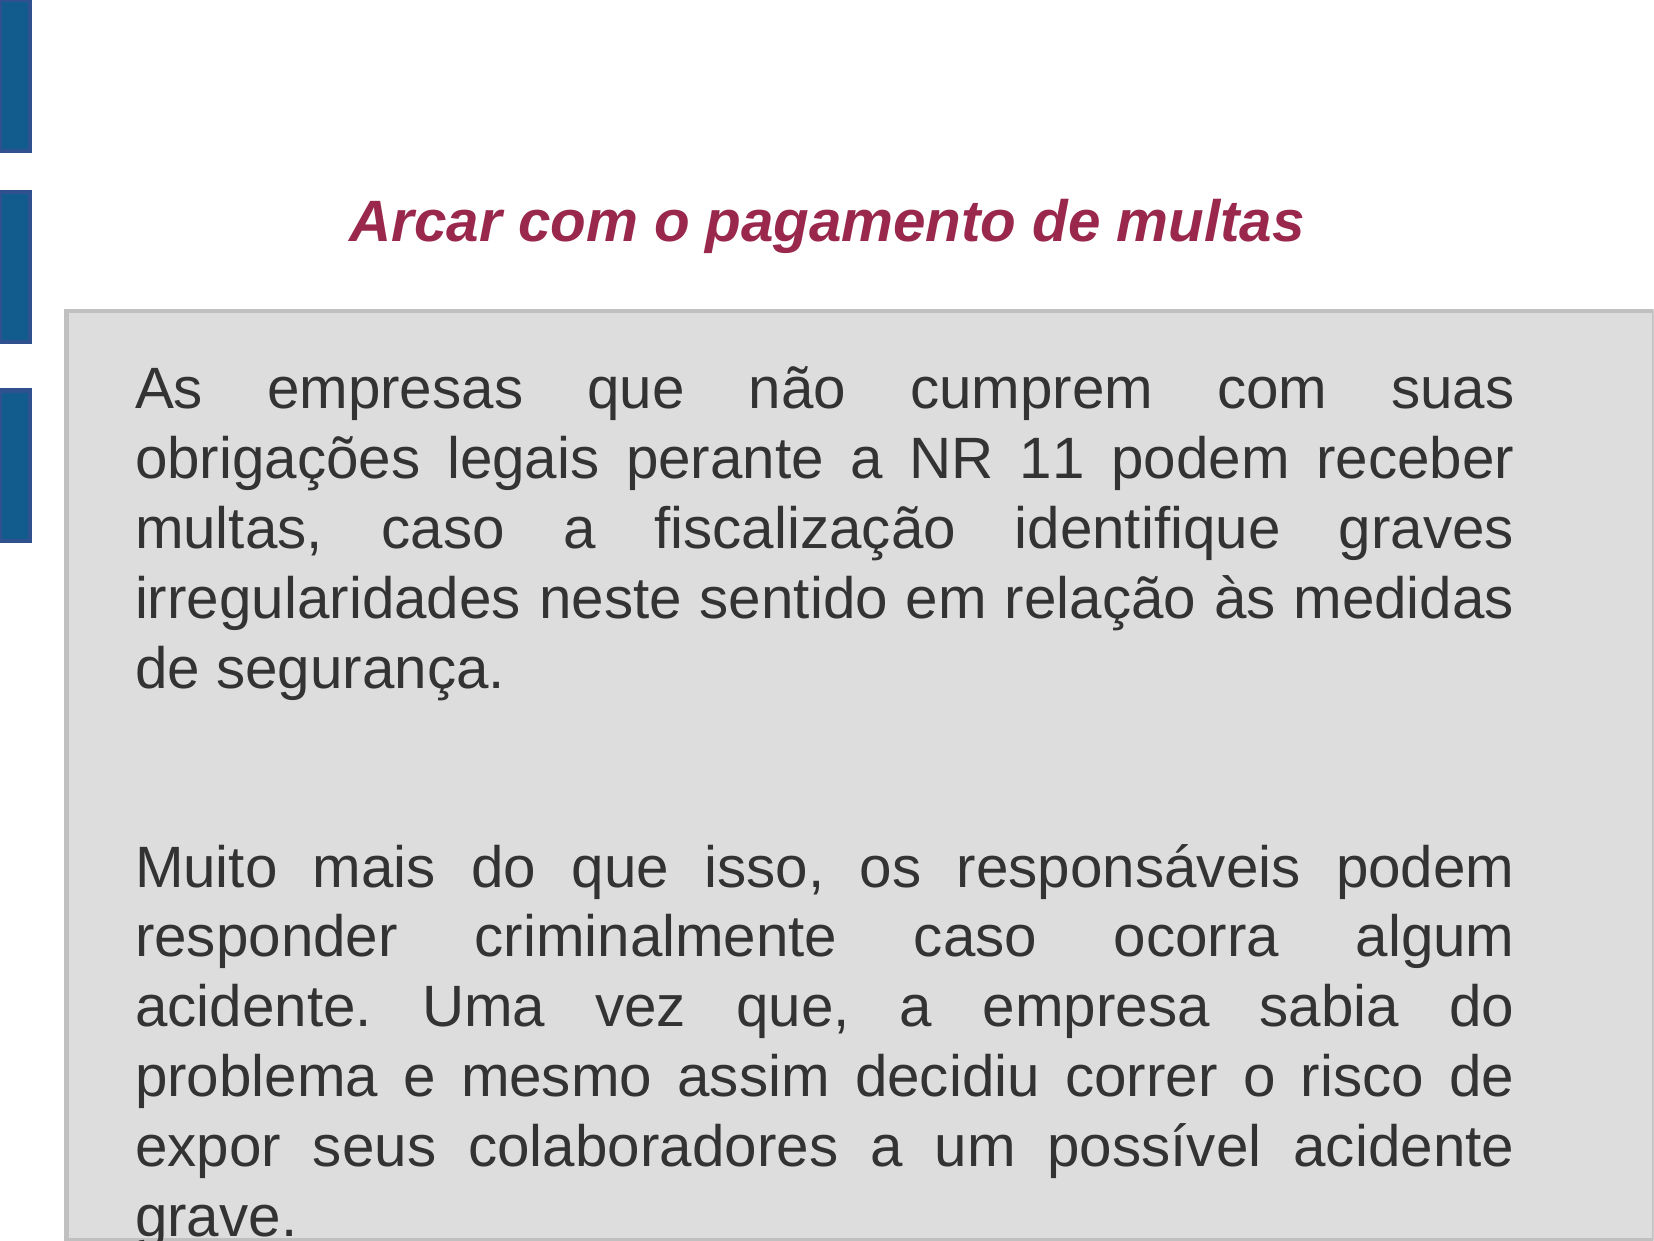

# Arcar com o pagamento de multas
As empresas que não cumprem com suas obrigações legais perante a NR 11 podem receber multas, caso a fiscalização identifique graves irregularidades neste sentido em relação às medidas de segurança.
Muito mais do que isso, os responsáveis podem responder criminalmente caso ocorra algum acidente. Uma vez que, a empresa sabia do problema e mesmo assim decidiu correr o risco de expor seus colaboradores a um possível acidente grave.